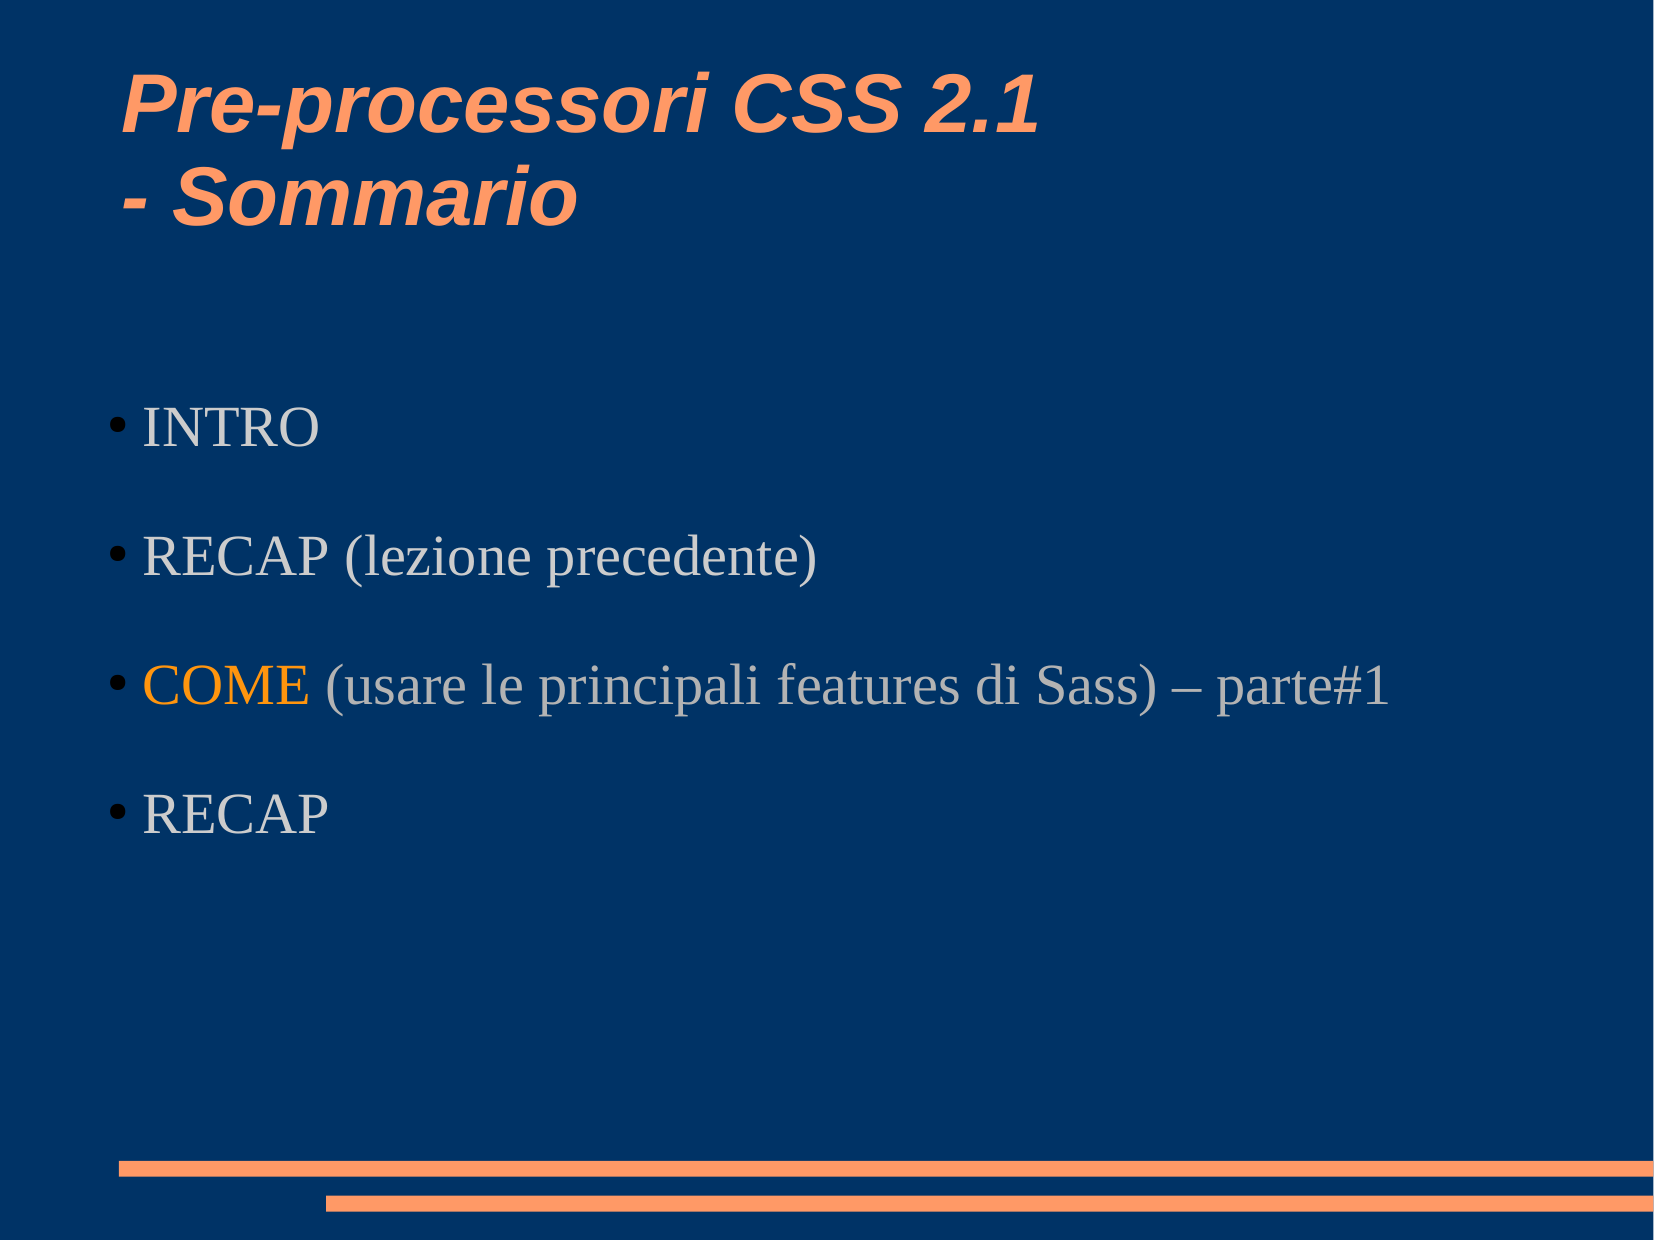

# Pre-processori CSS 2.1 - Sommario
INTRO
RECAP (lezione precedente)
COME (usare le principali features di Sass) – parte#1
RECAP